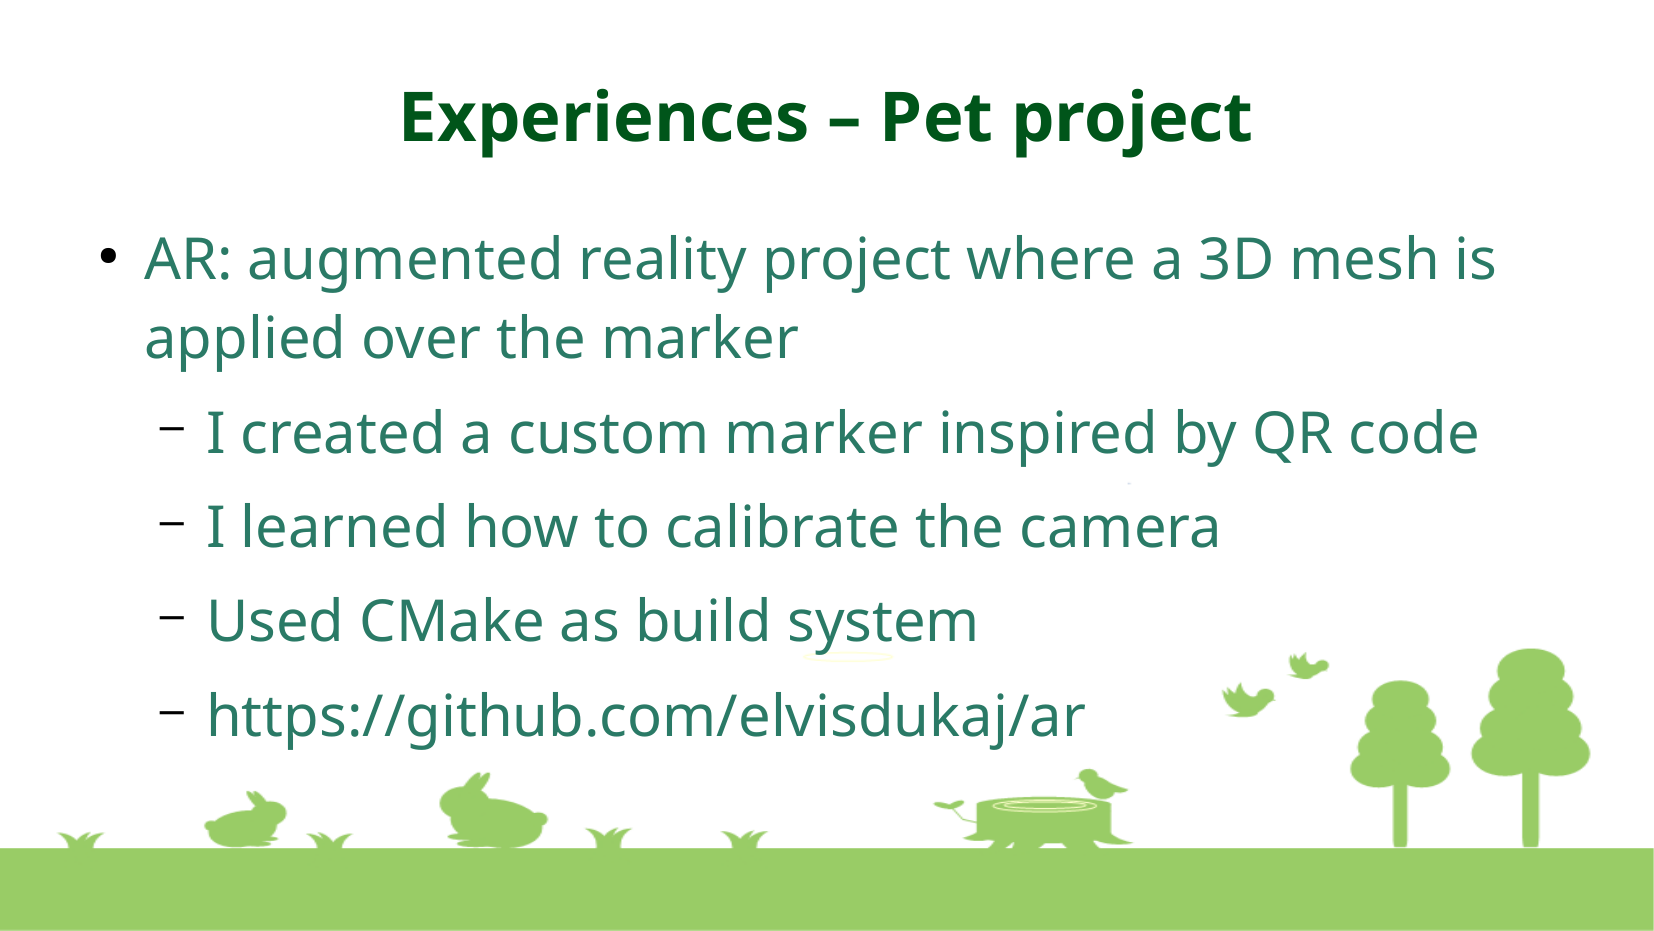

# Experiences – Pet project
AR: augmented reality project where a 3D mesh is applied over the marker
I created a custom marker inspired by QR code
I learned how to calibrate the camera
Used CMake as build system
https://github.com/elvisdukaj/ar